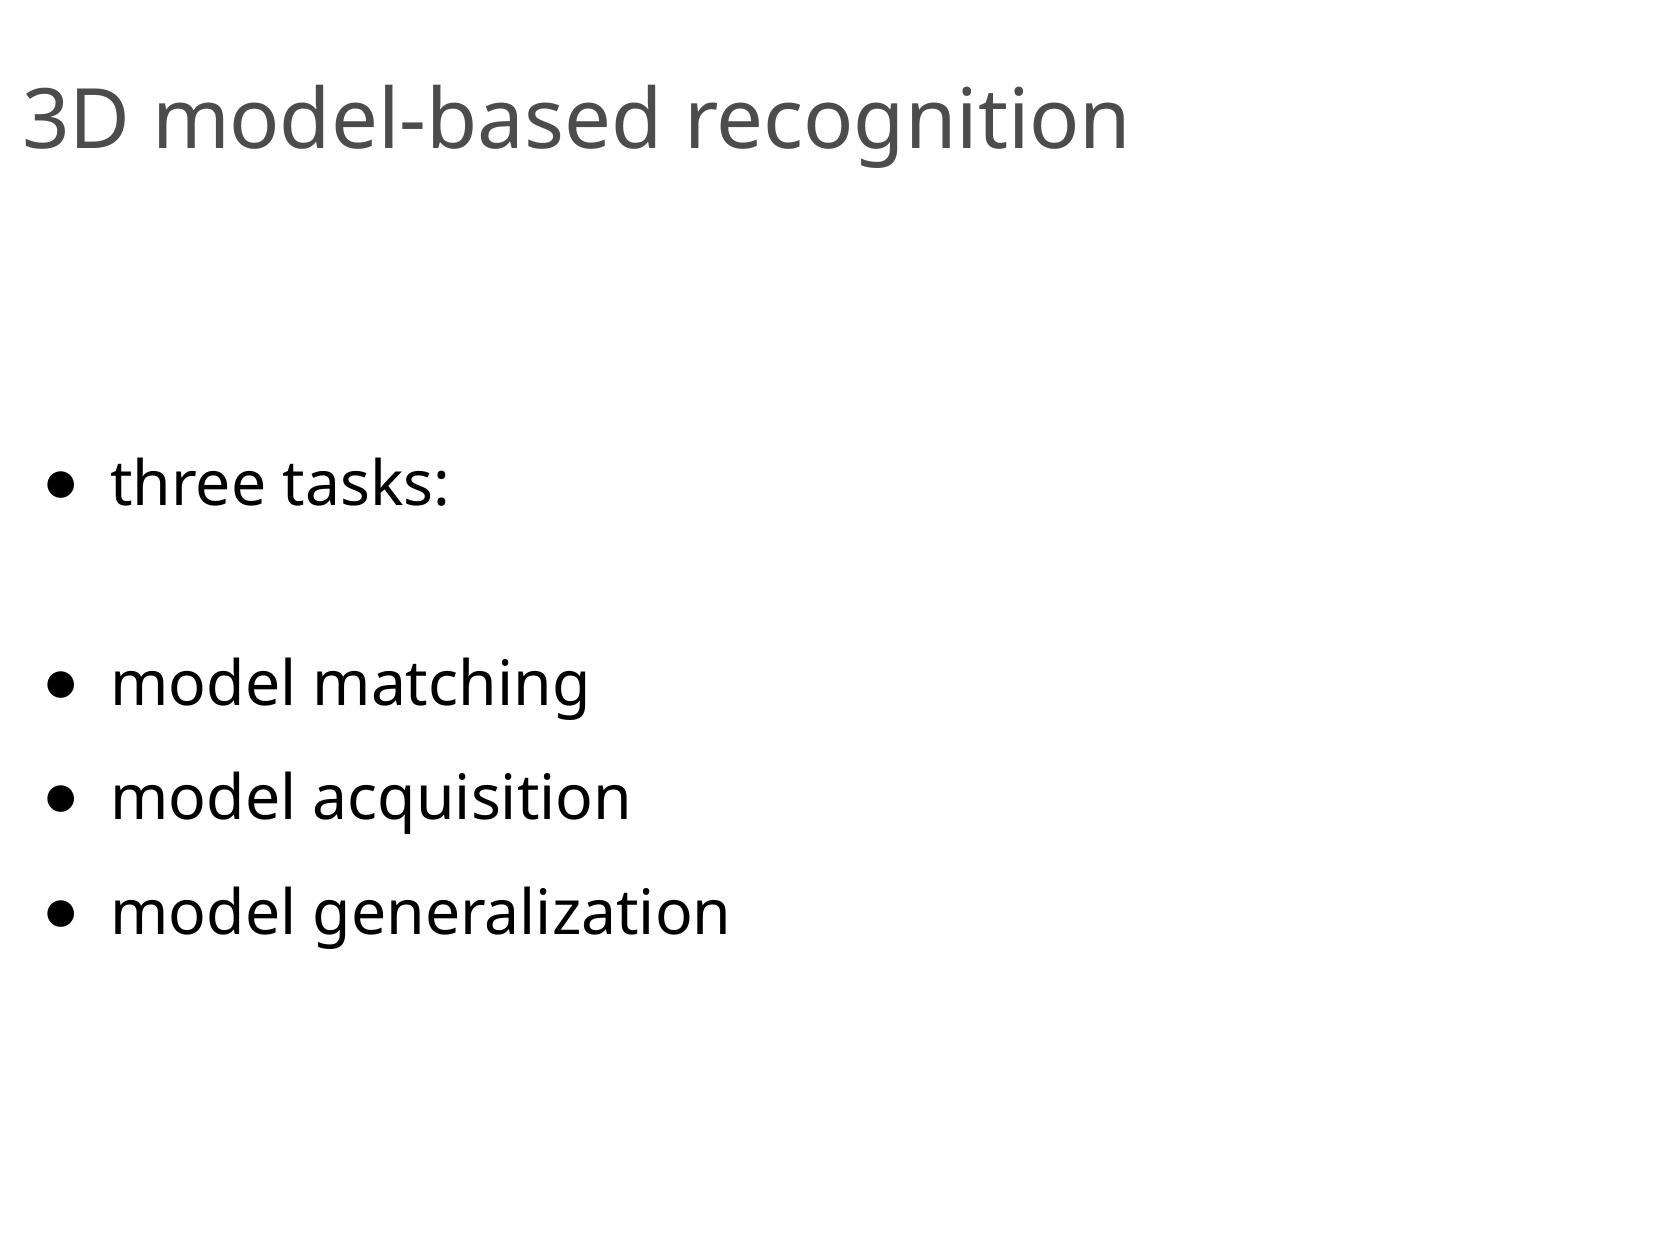

# 3D model-based recognition
three tasks:
model matching
model acquisition
model generalization